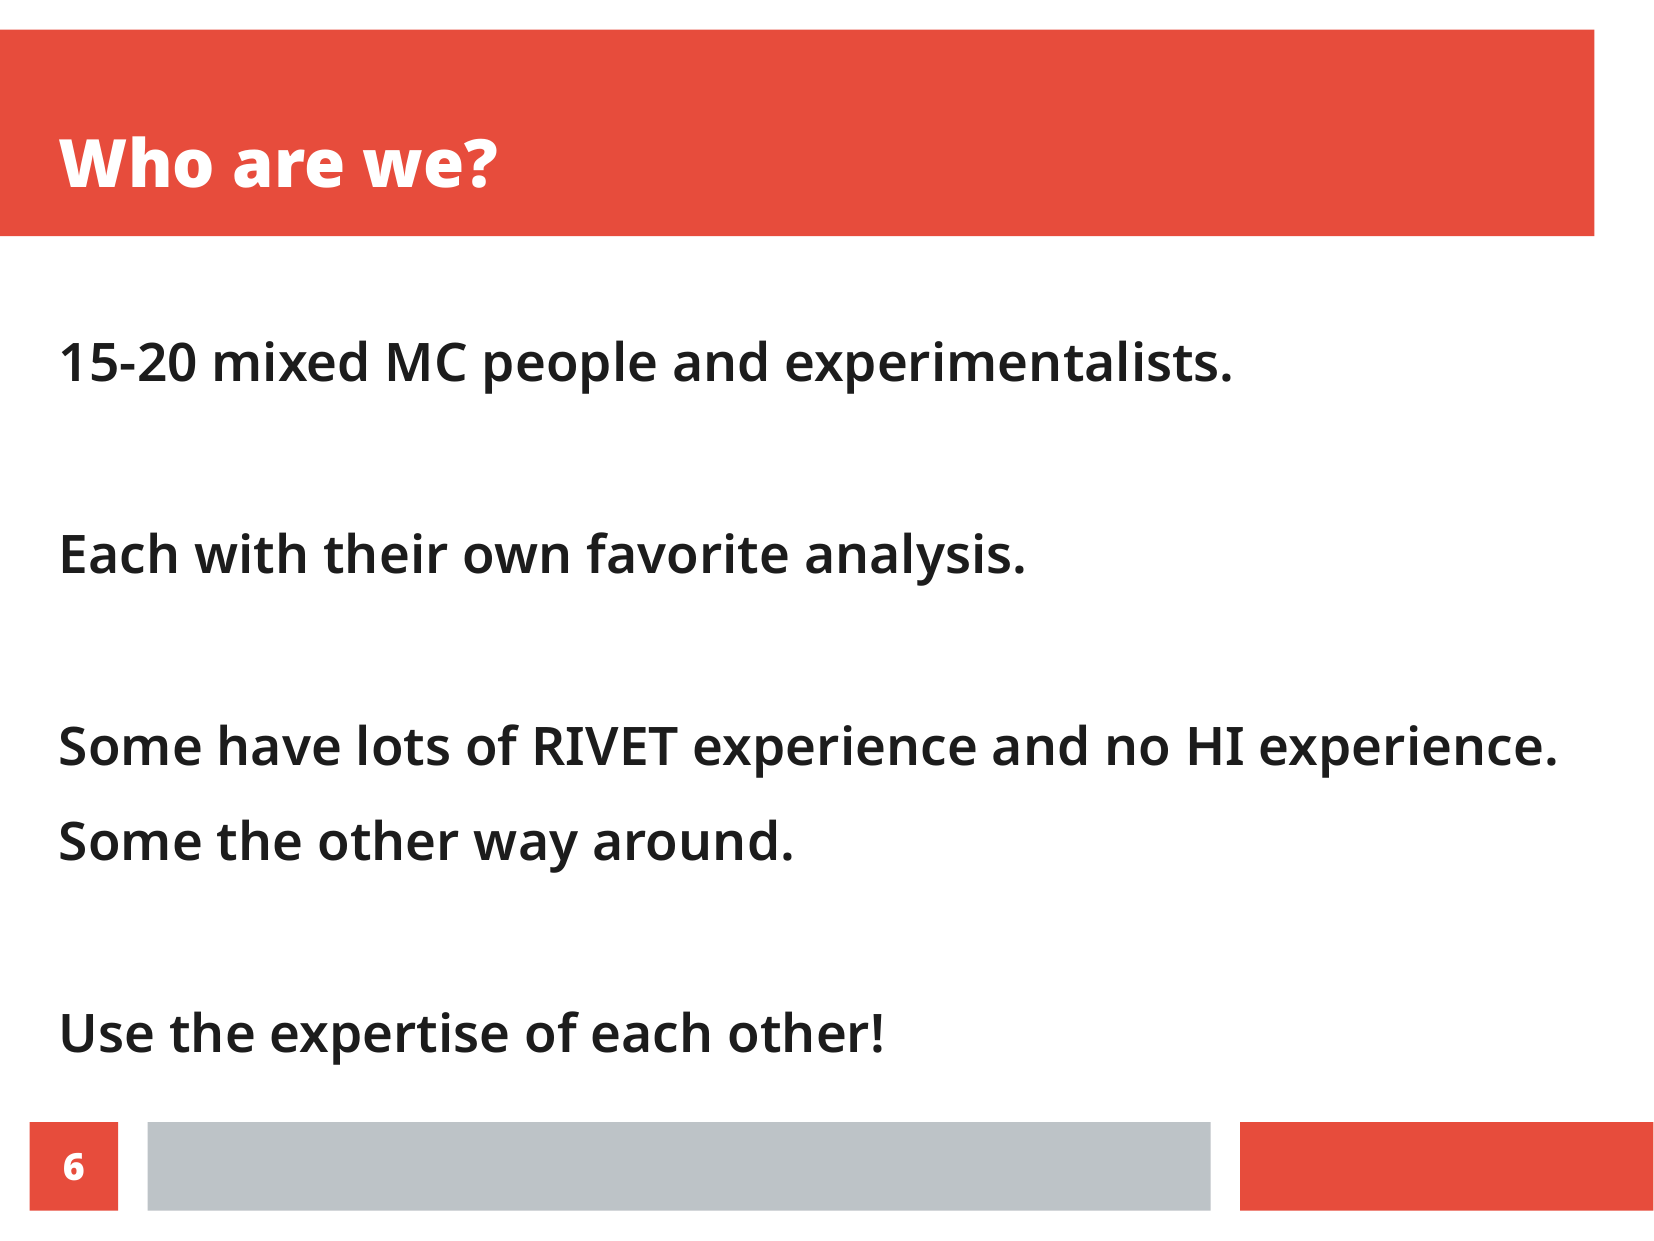

# Who are we?
15-20 mixed MC people and experimentalists.
Each with their own favorite analysis.
Some have lots of RIVET experience and no HI experience.
Some the other way around.
Use the expertise of each other!
6